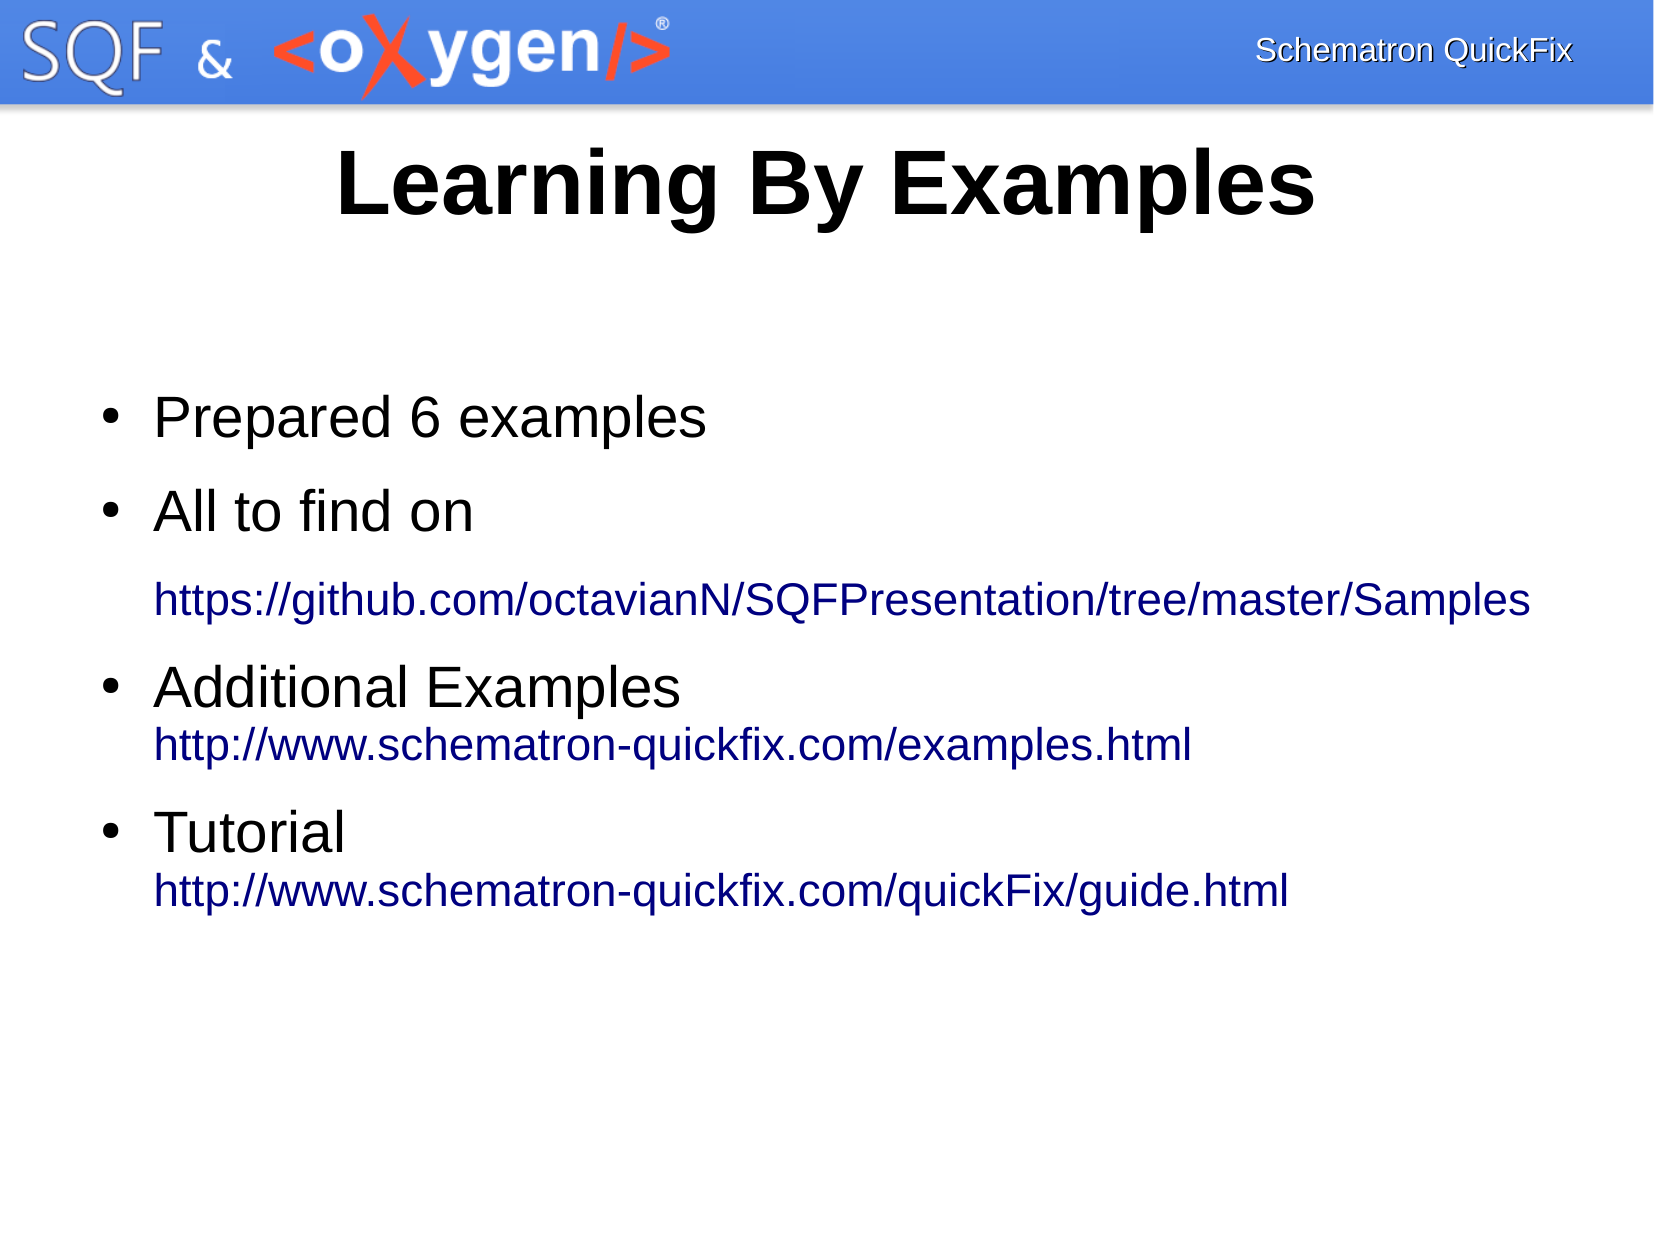

# Learning By Examples
Prepared 6 examples
All to find on
https://github.com/octavianN/SQFPresentation/tree/master/Samples
Additional Examples
http://www.schematron-quickfix.com/examples.html
Tutorial
http://www.schematron-quickfix.com/quickFix/guide.html